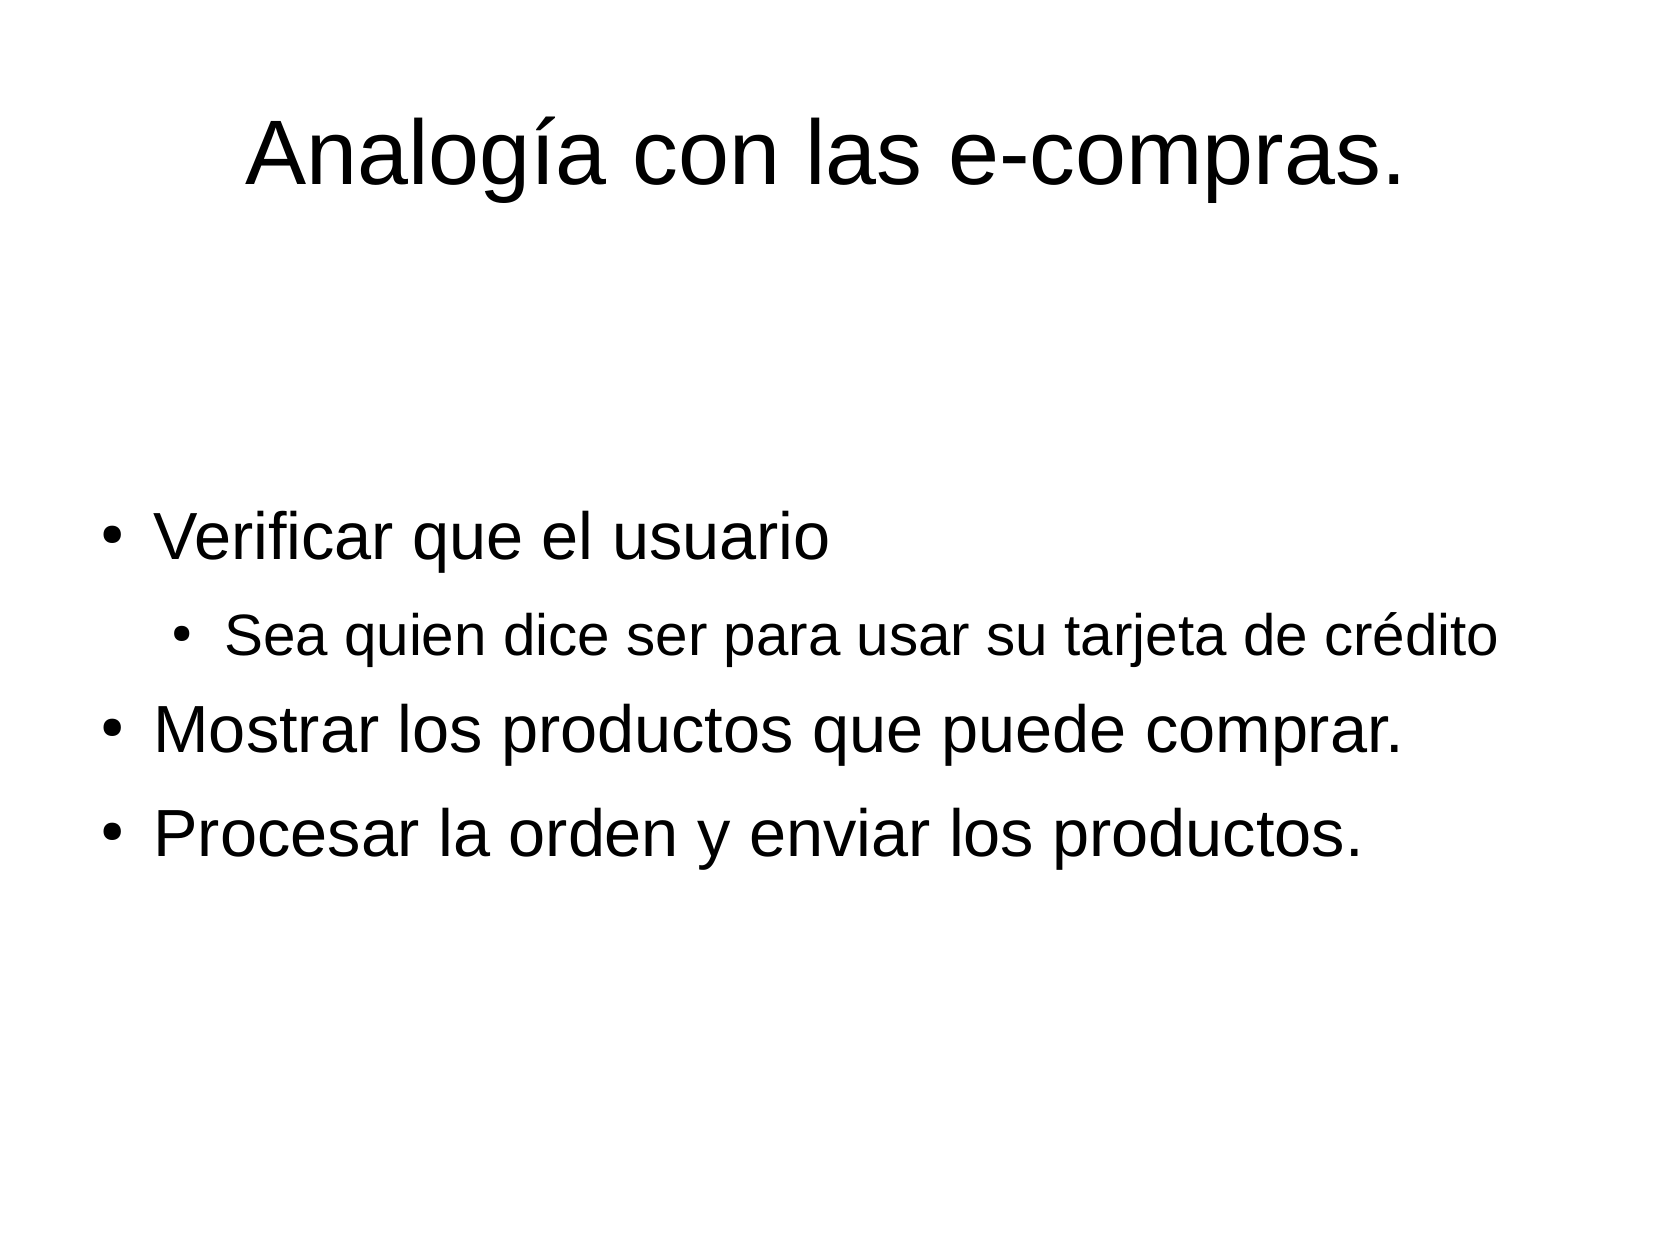

# Analogía con las e-compras.
Verificar que el usuario
Sea quien dice ser para usar su tarjeta de crédito
Mostrar los productos que puede comprar.
Procesar la orden y enviar los productos.